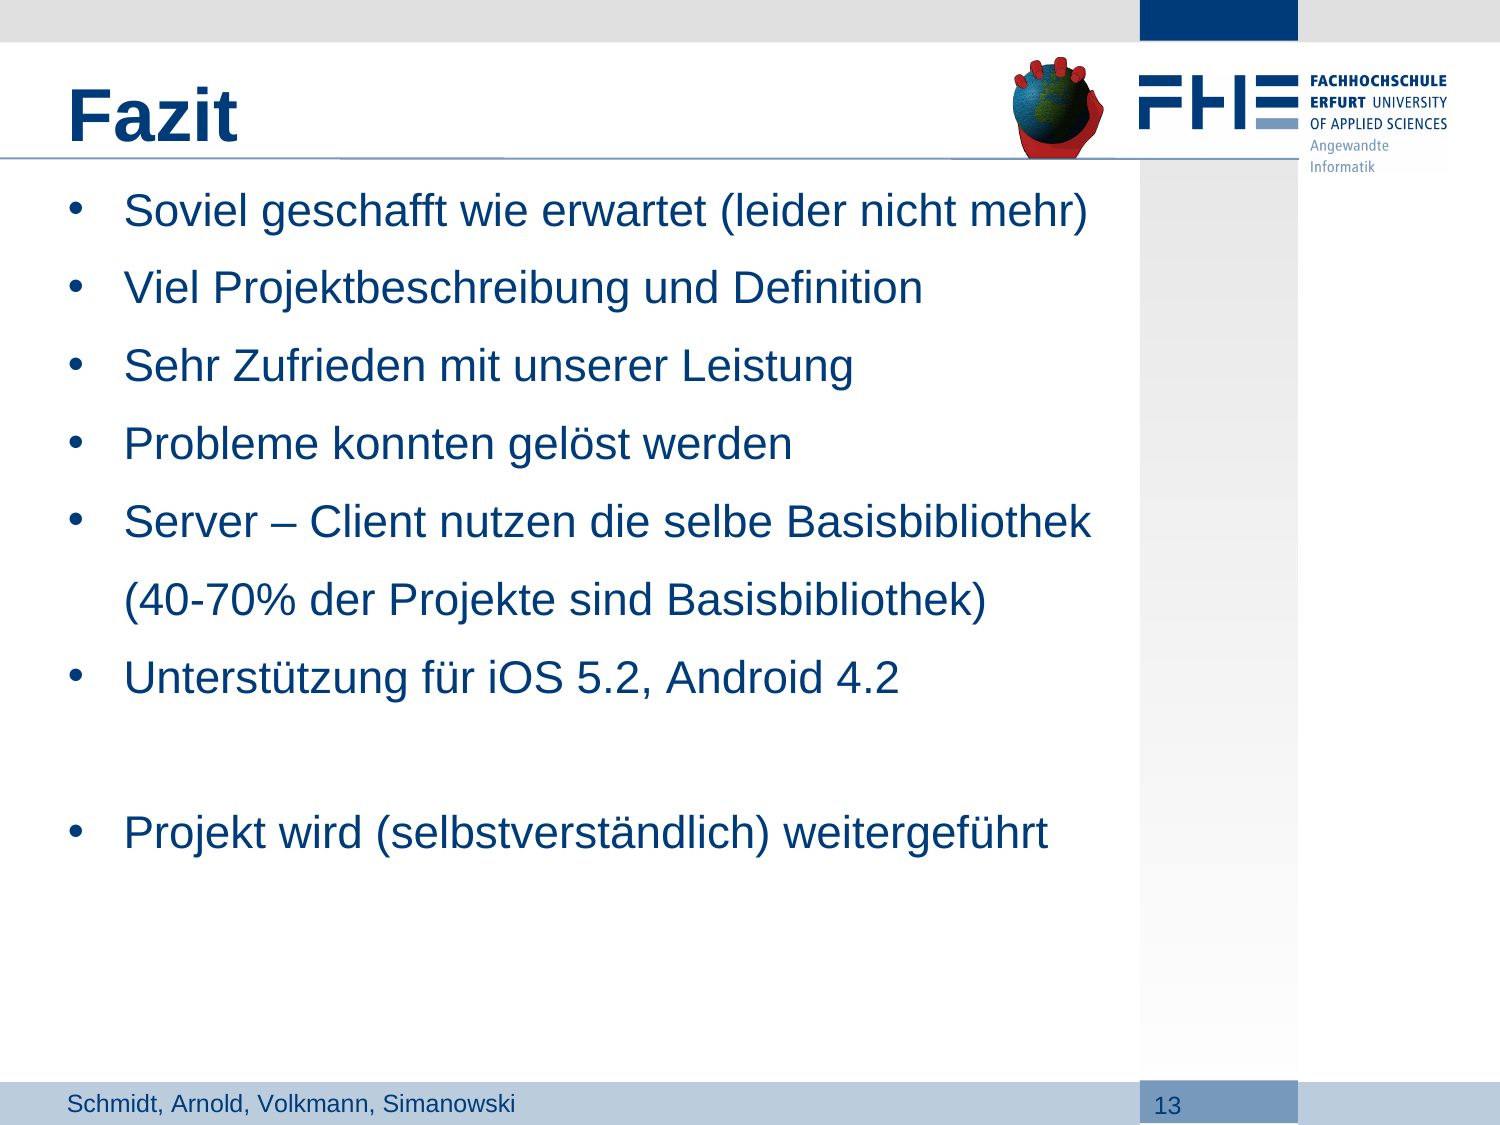

# Fazit
Soviel geschafft wie erwartet (leider nicht mehr)
Viel Projektbeschreibung und Definition
Sehr Zufrieden mit unserer Leistung
Probleme konnten gelöst werden
Server – Client nutzen die selbe Basisbibliothek
(40-70% der Projekte sind Basisbibliothek)
Unterstützung für iOS 5.2, Android 4.2
Projekt wird (selbstverständlich) weitergeführt